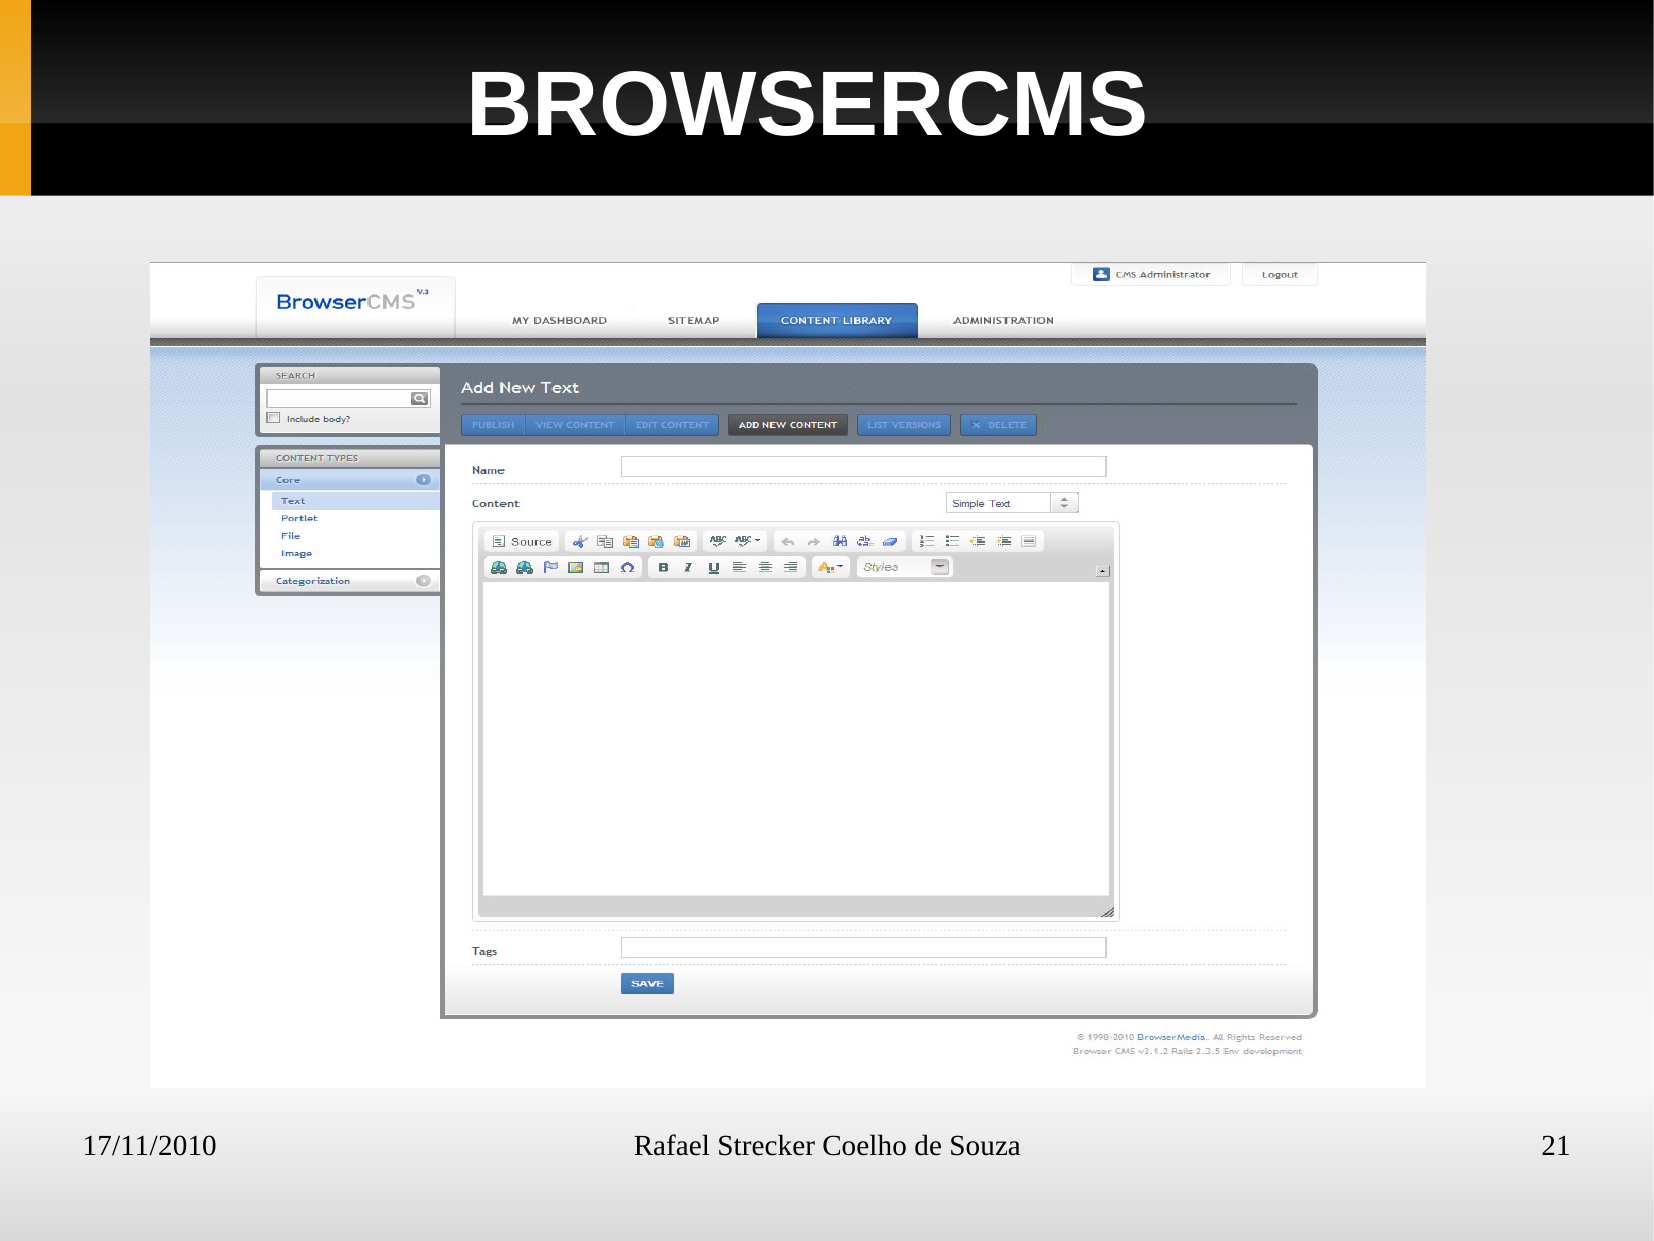

# BROWSERCMS
17/11/2010
Rafael Strecker Coelho de Souza
21